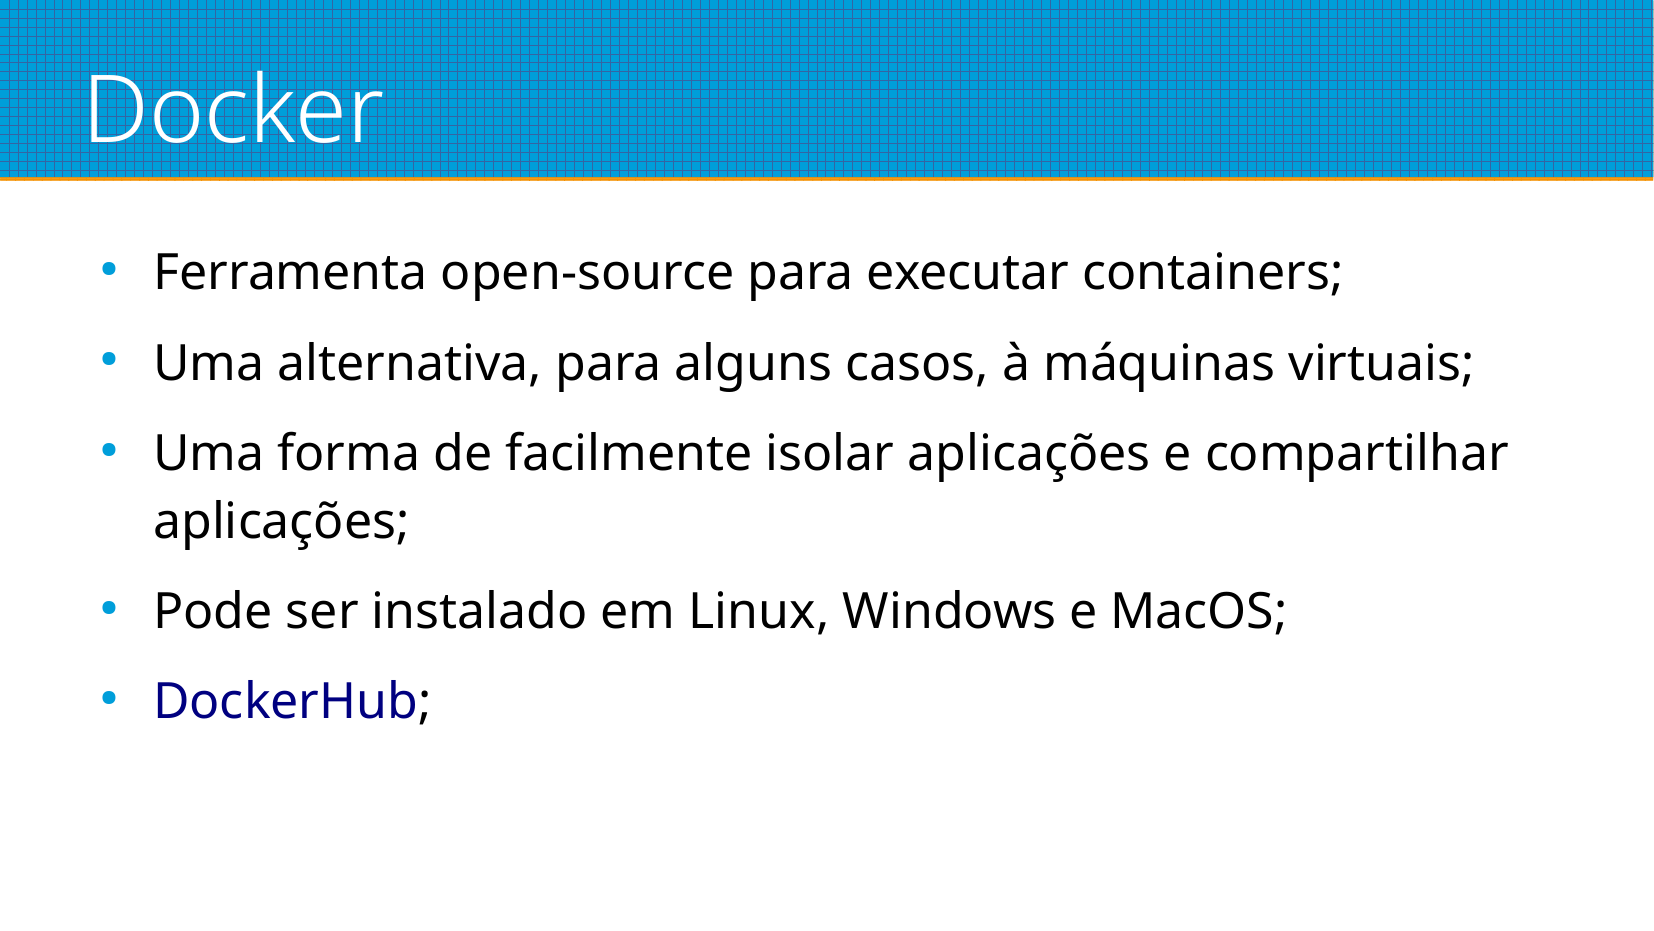

# Docker
Ferramenta open-source para executar containers;
Uma alternativa, para alguns casos, à máquinas virtuais;
Uma forma de facilmente isolar aplicações e compartilhar aplicações;
Pode ser instalado em Linux, Windows e MacOS;
DockerHub;